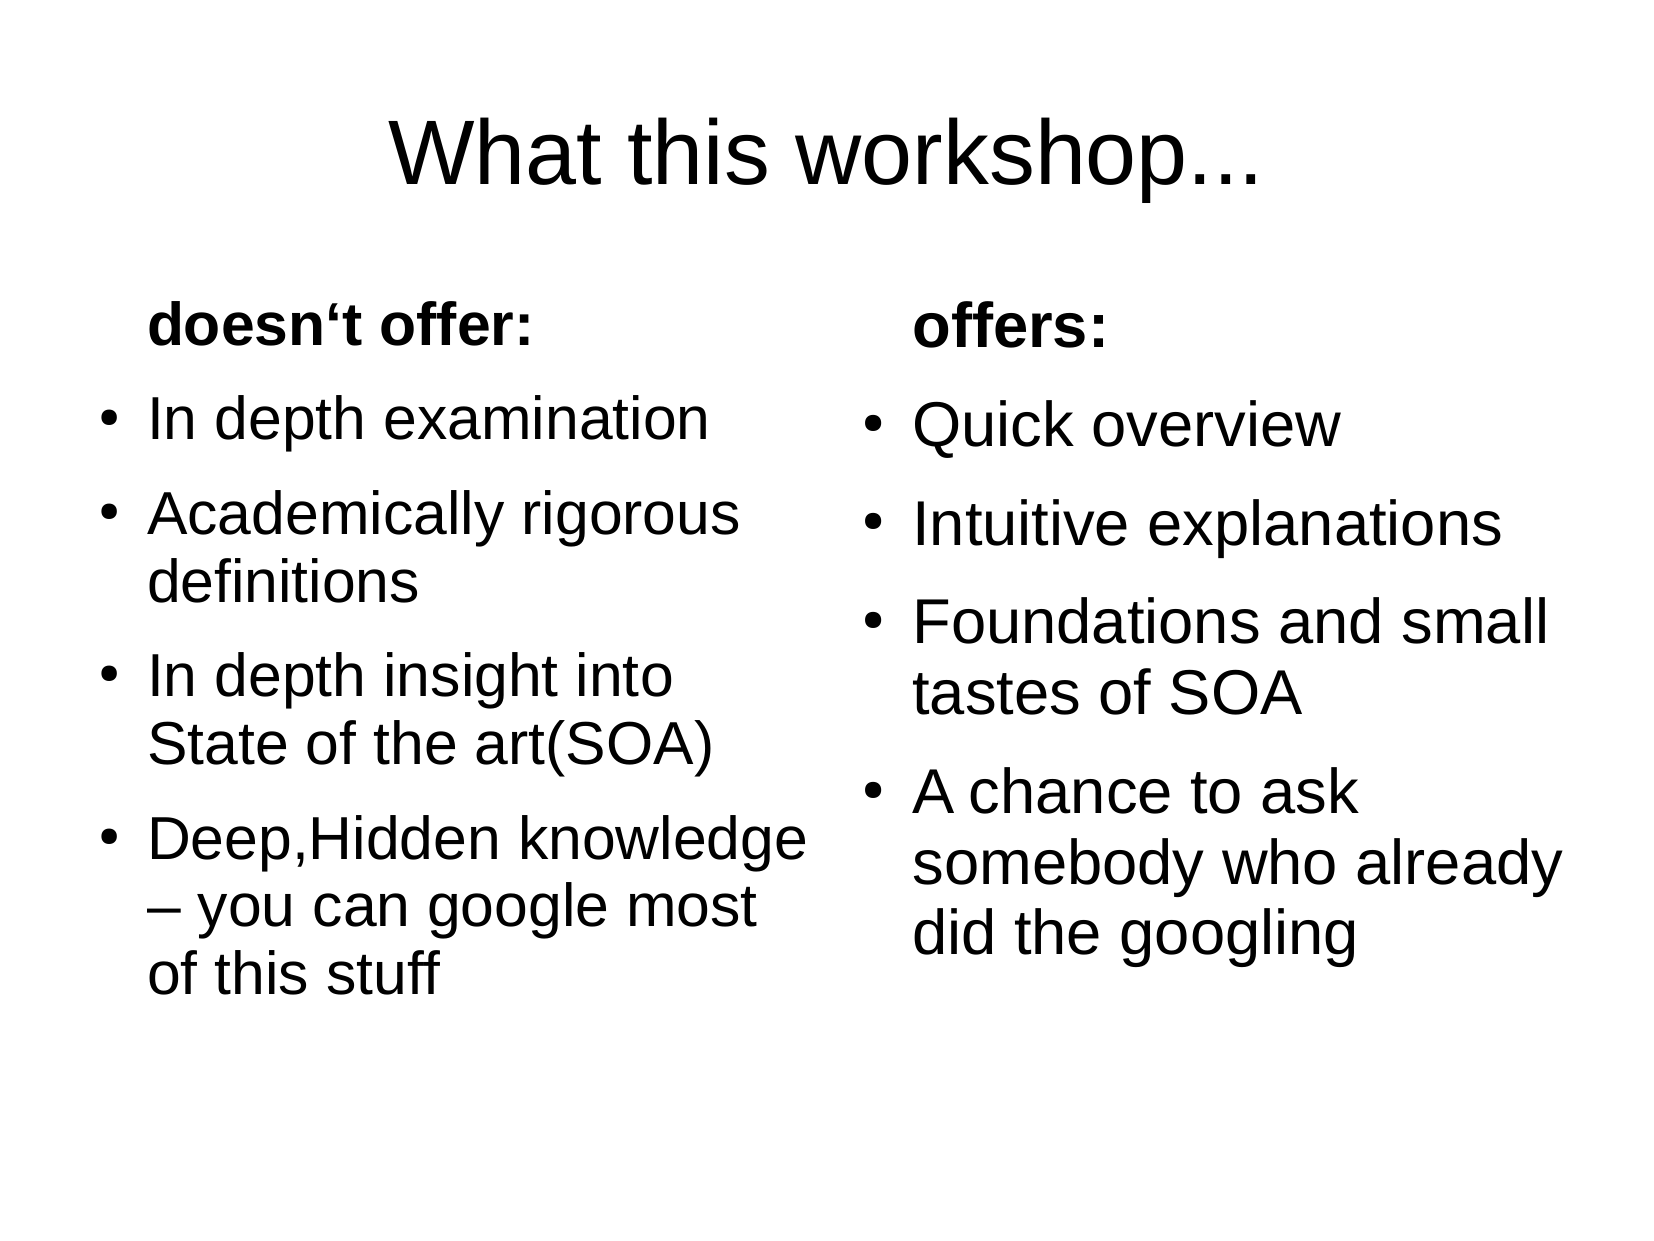

# What this workshop...
doesn‘t offer:
In depth examination
Academically rigorous definitions
In depth insight into State of the art(SOA)
Deep,Hidden knowledge – you can google most of this stuff
offers:
Quick overview
Intuitive explanations
Foundations and small tastes of SOA
A chance to ask somebody who already did the googling